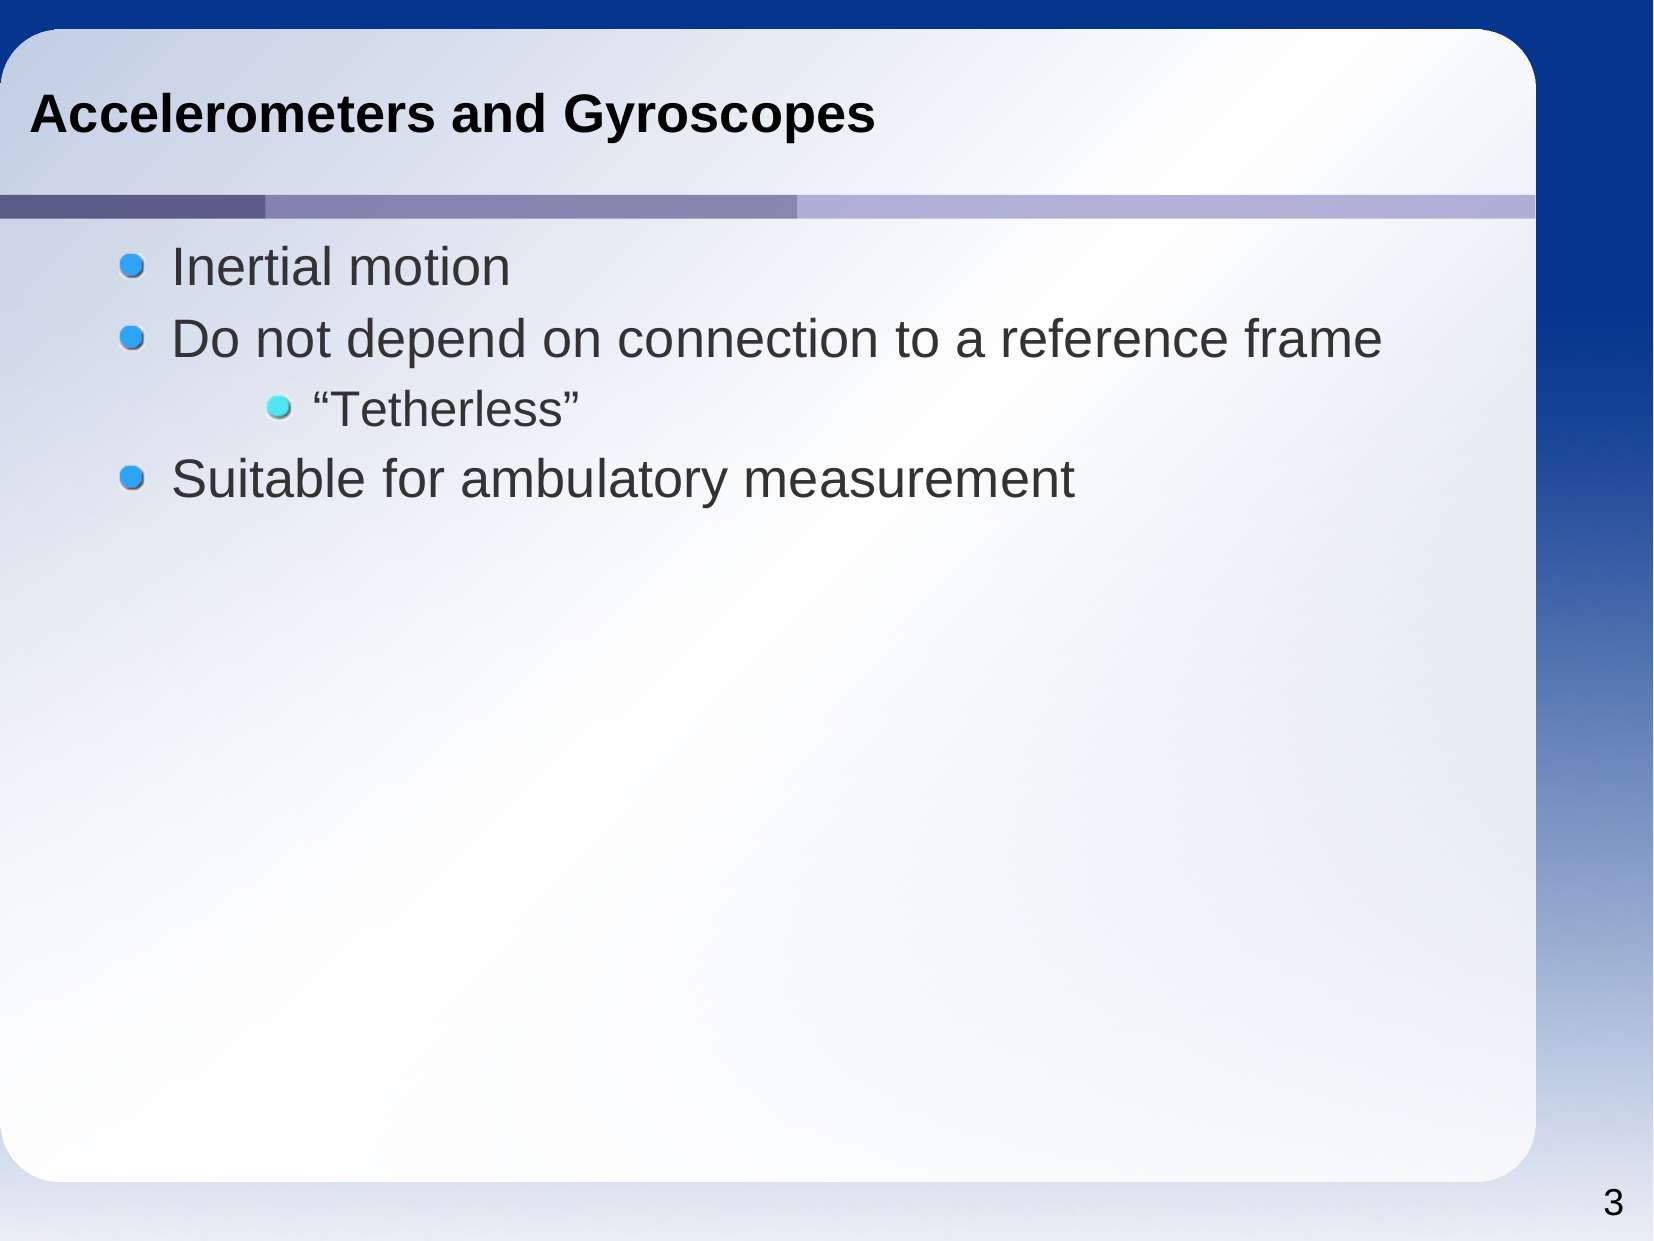

# Accelerometers and Gyroscopes
Inertial motion
Do not depend on connection to a reference frame
“Tetherless”
Suitable for ambulatory measurement
3